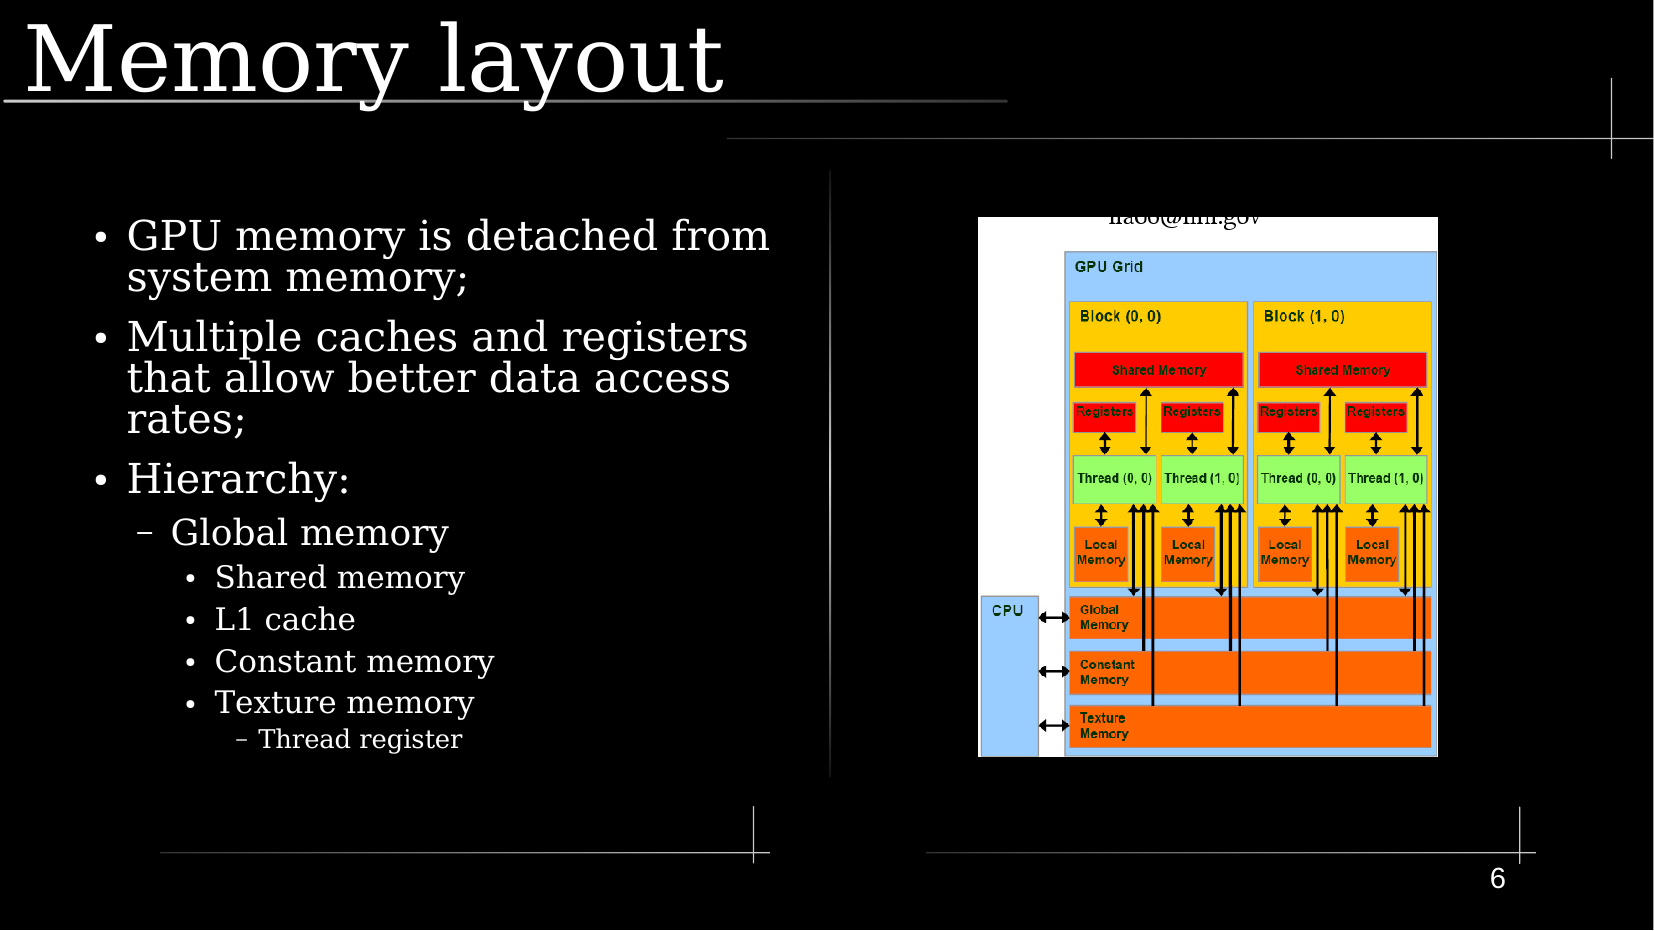

# Memory layout
GPU memory is detached from system memory;
Multiple caches and registers that allow better data access rates;
Hierarchy:
Global memory
Shared memory
L1 cache
Constant memory
Texture memory
Thread register
6